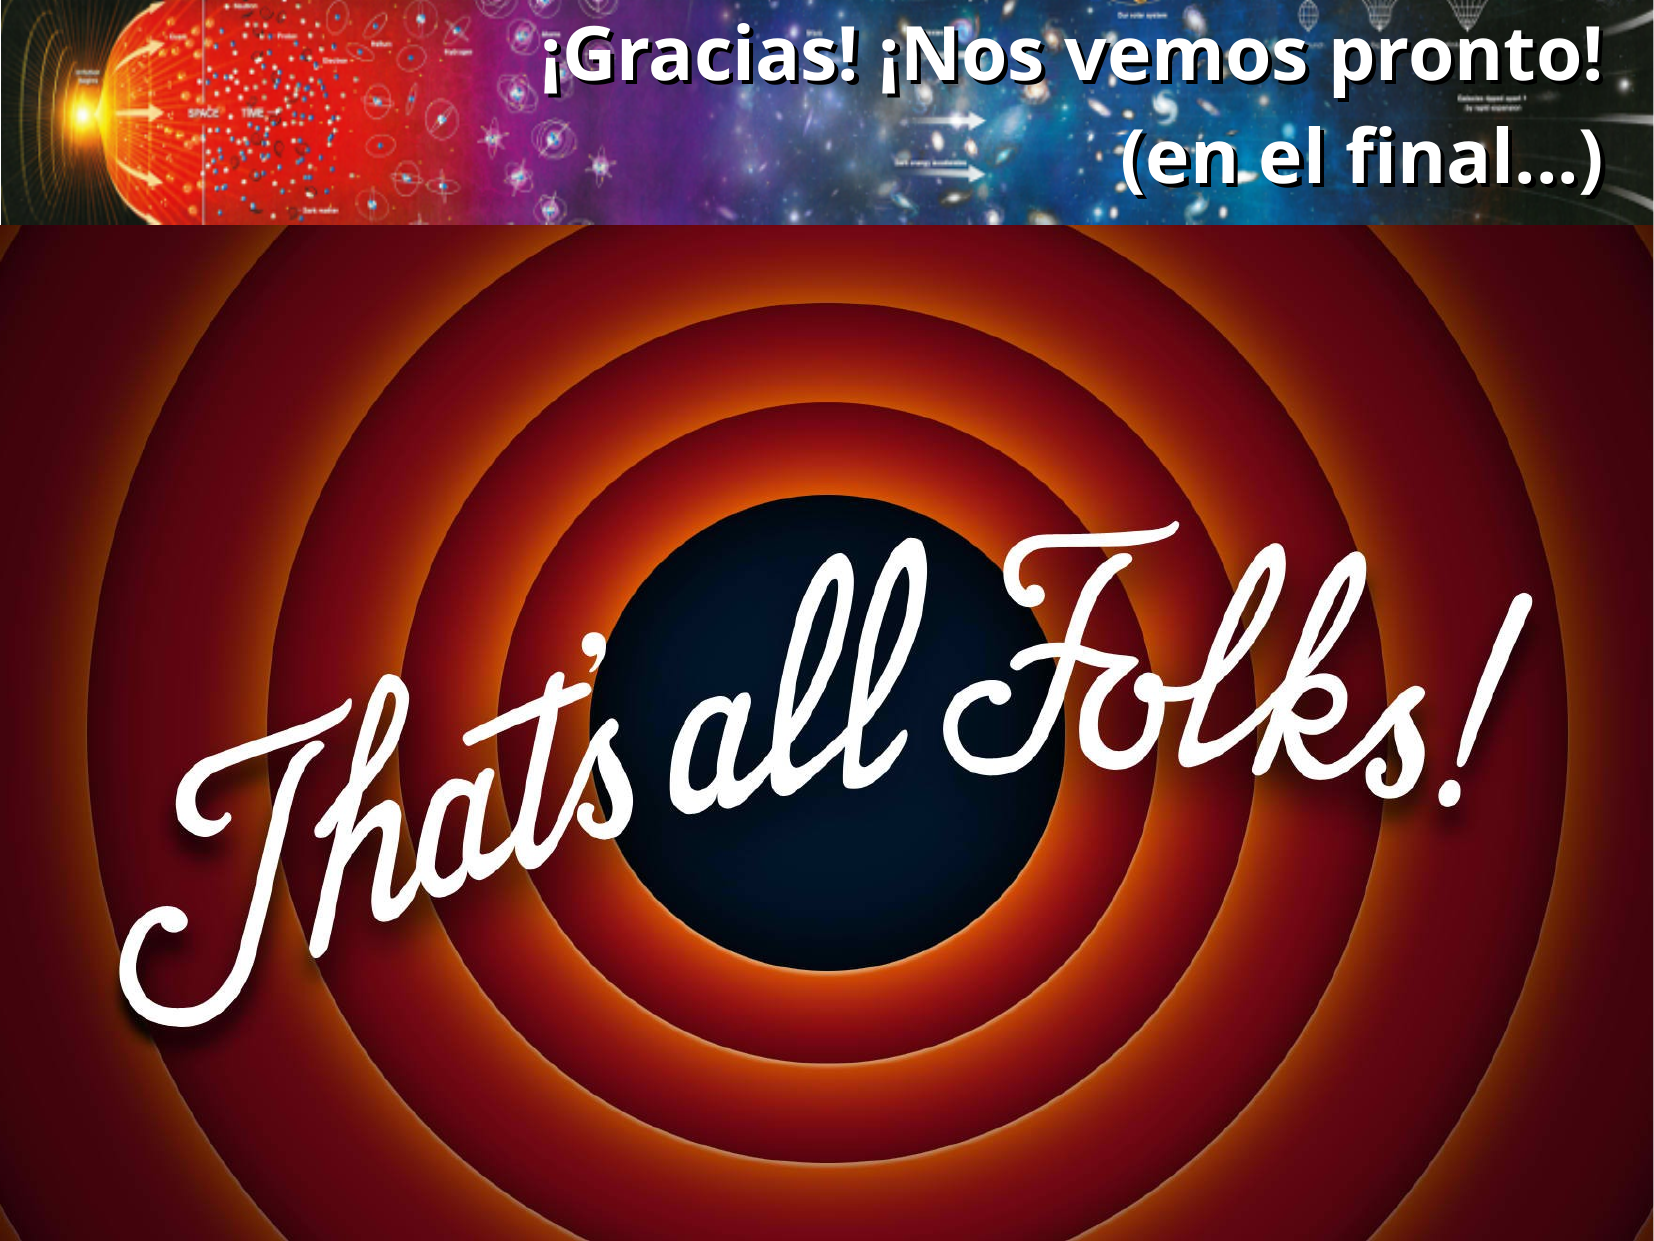

# ¡Gracias! ¡Nos vemos pronto! (en el final...)
Nov 24, 2017
H. Asorey - IPAC 2017 - 16
42